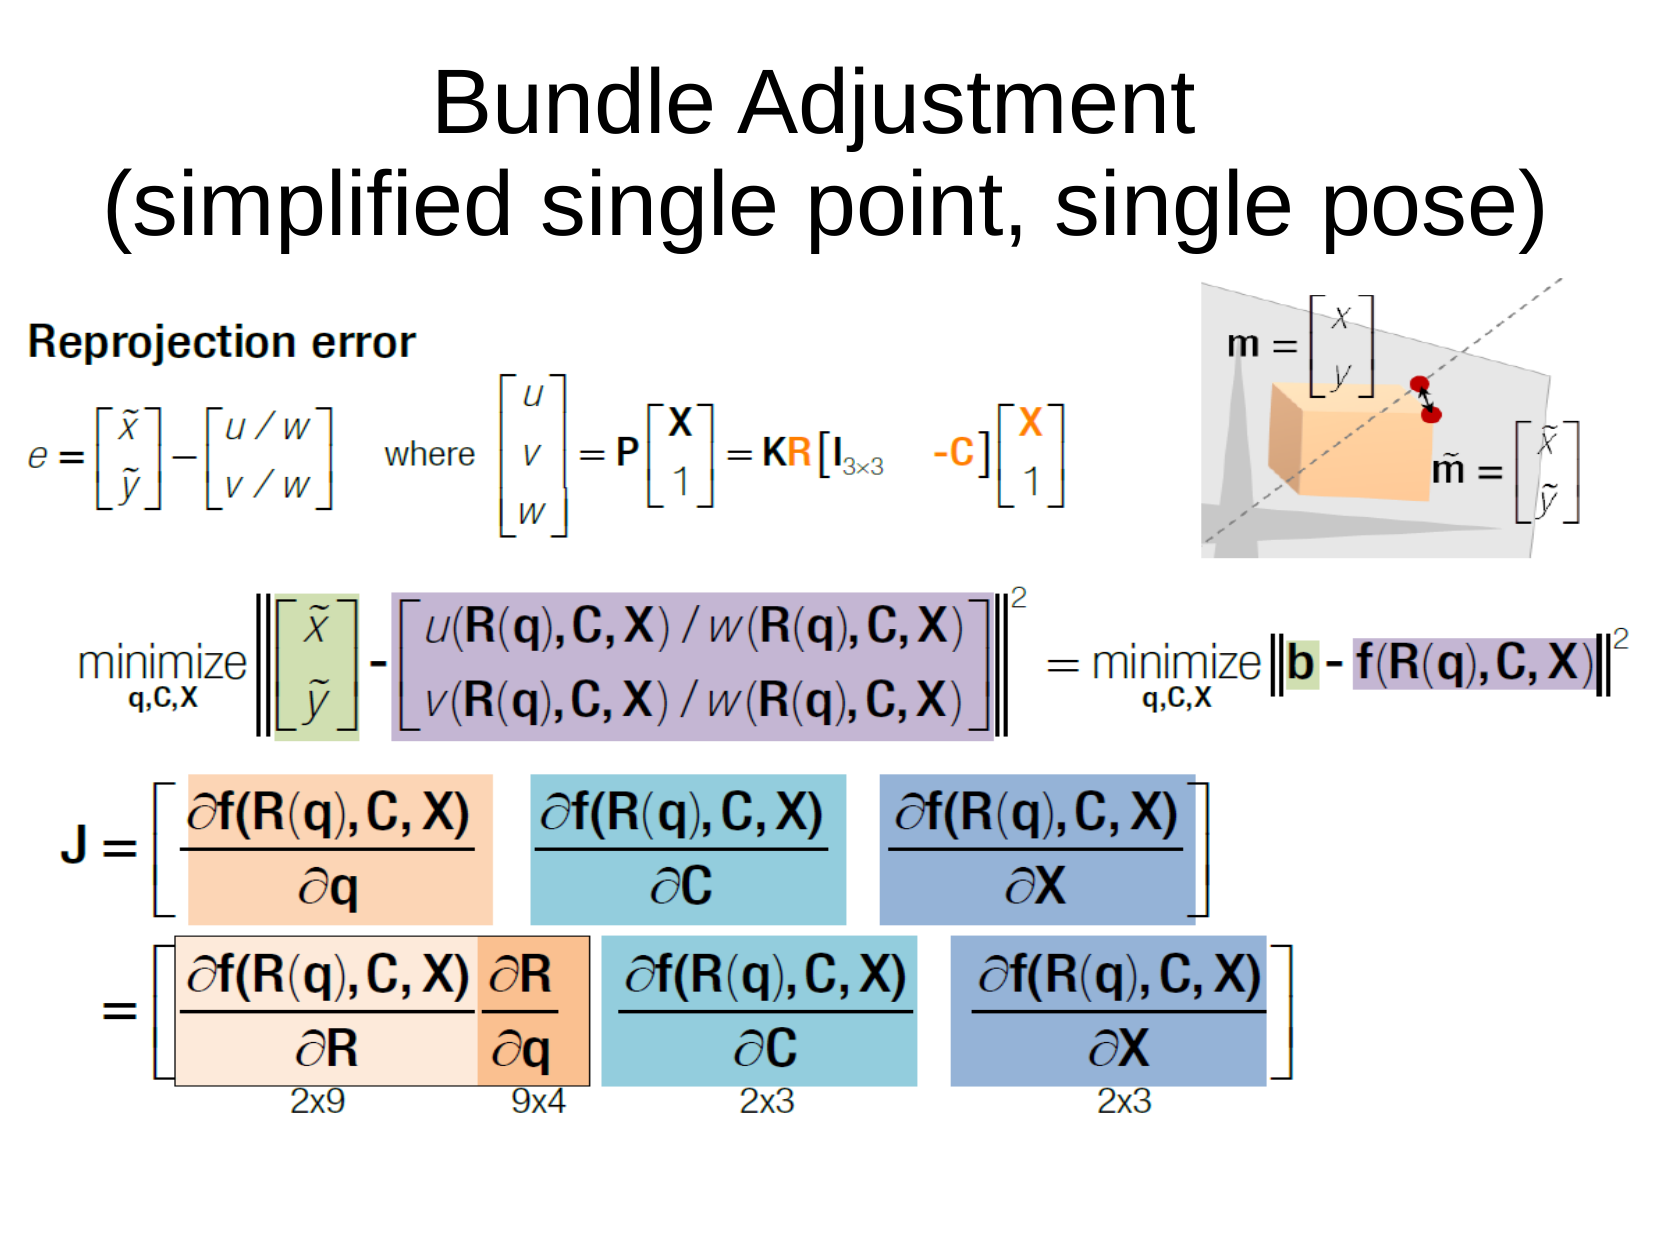

# Bundle Adjustment (simplified single point, single pose)